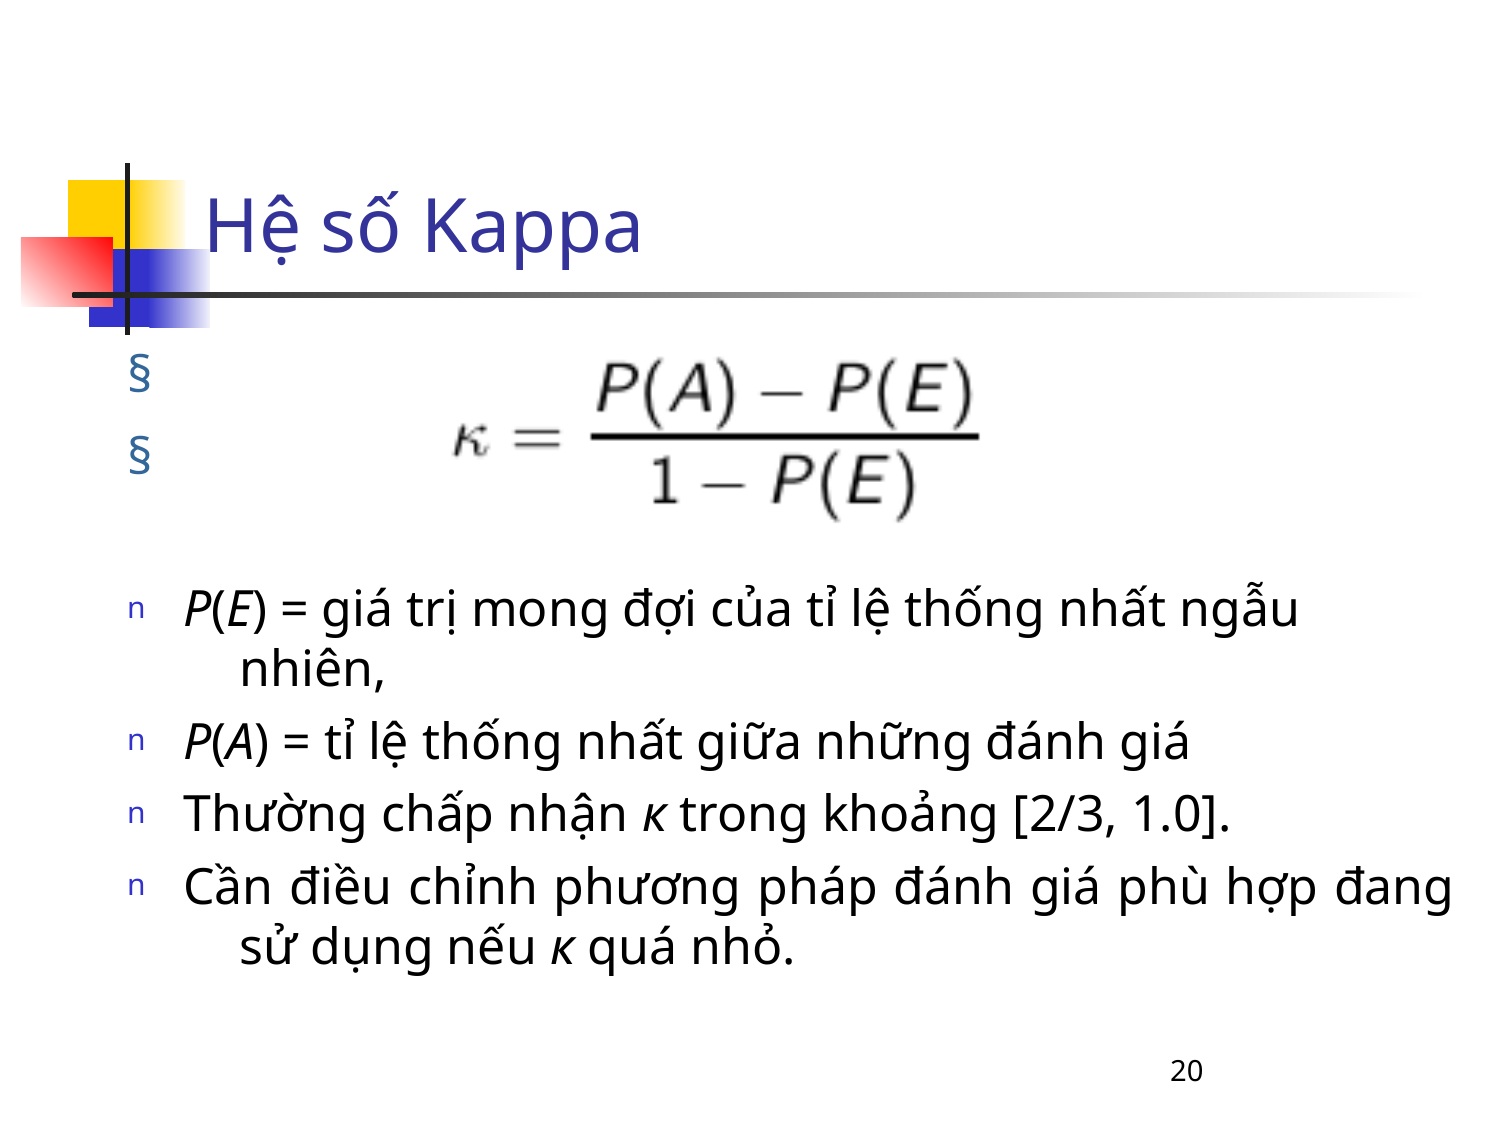

# Hệ số Kappa
P(E) = giá trị mong đợi của tỉ lệ thống nhất ngẫu nhiên,
P(A) = tỉ lệ thống nhất giữa những đánh giá
Thường chấp nhận к trong khoảng [2/3, 1.0].
Cần điều chỉnh phương pháp đánh giá phù hợp đang sử dụng nếu к quá nhỏ.